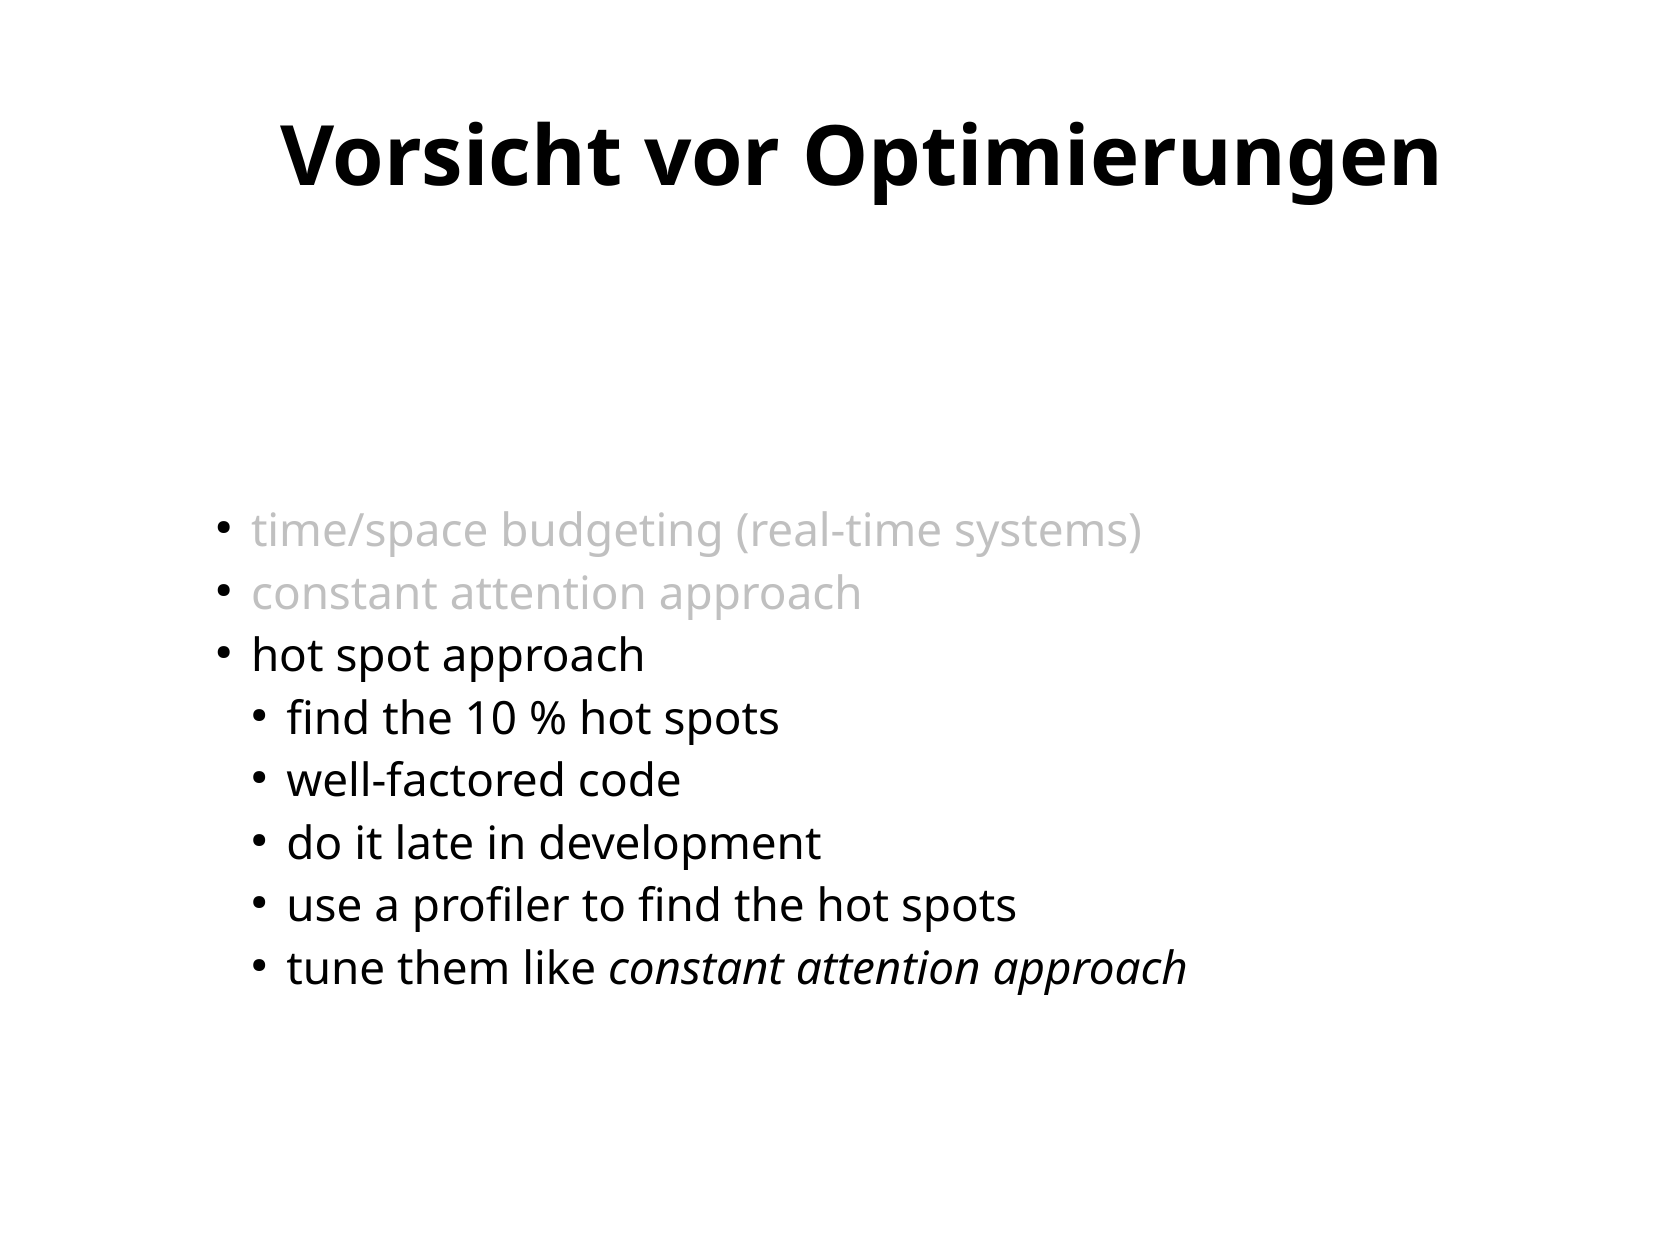

# Vorsicht vor Optimierungen
time/space budgeting (real-time systems)
constant attention approach
hot spot approach
find the 10 % hot spots
well-factored code
do it late in development
use a profiler to find the hot spots
tune them like constant attention approach